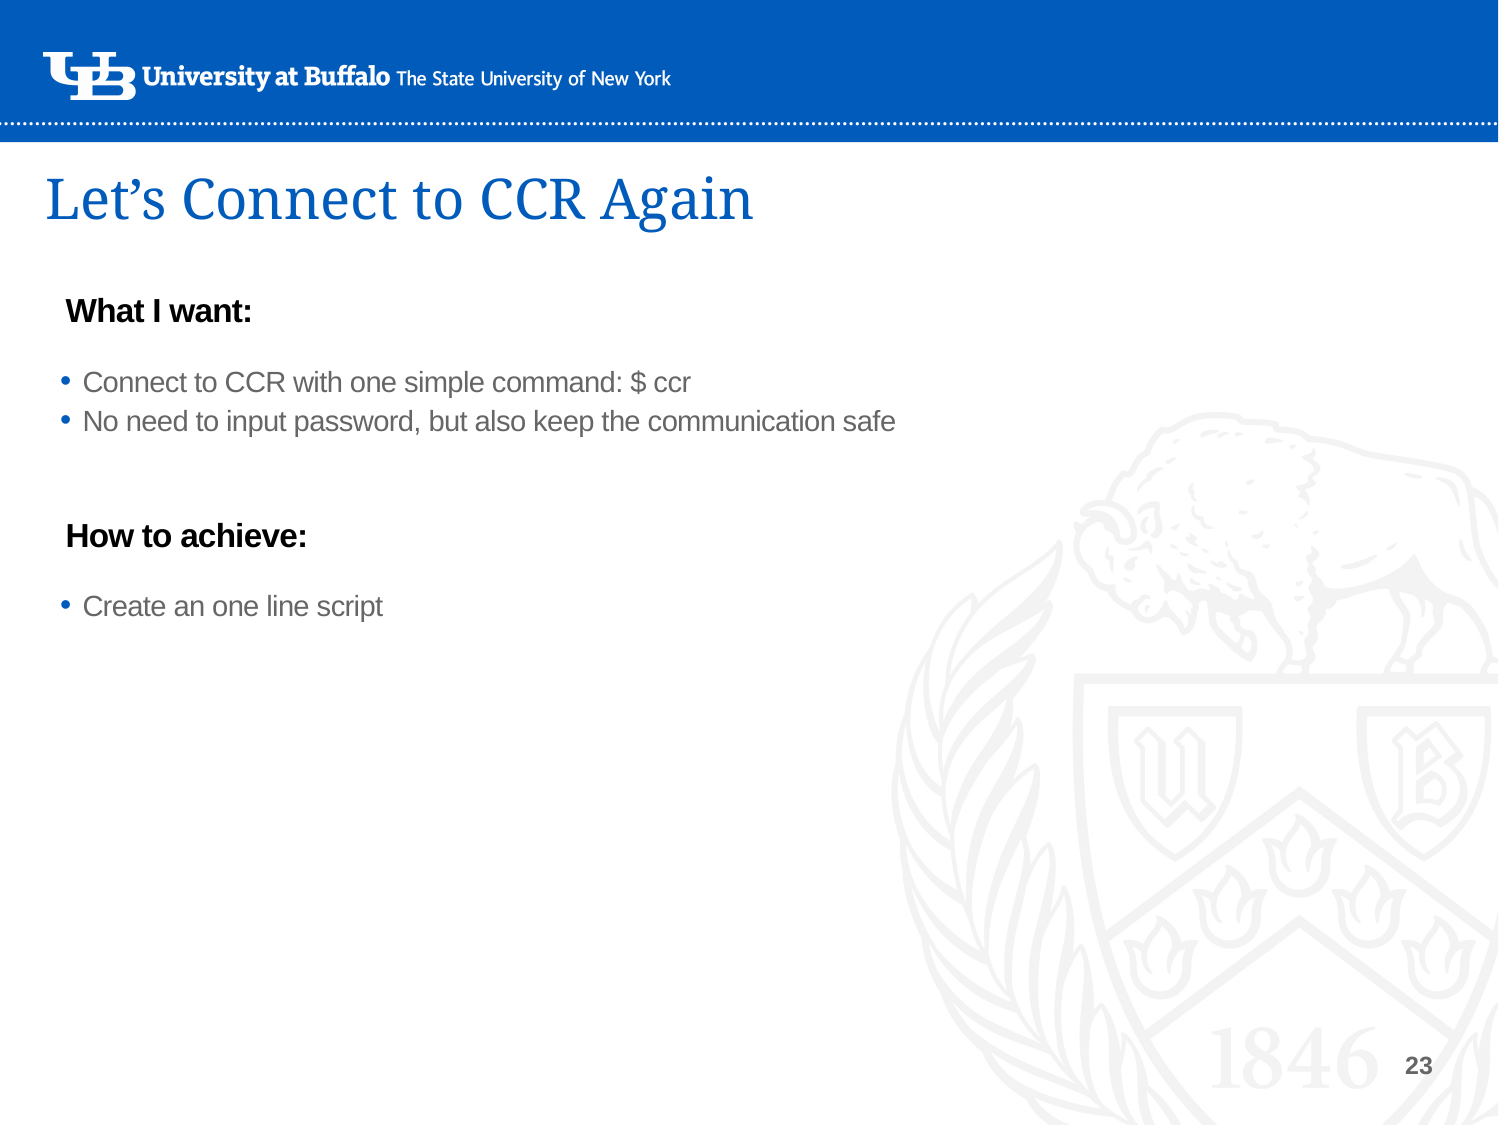

# Let’s Connect to CCR Again
What I want:
Connect to CCR with one simple command: $ ccr
No need to input password, but also keep the communication safe
How to achieve:
Create an one line script